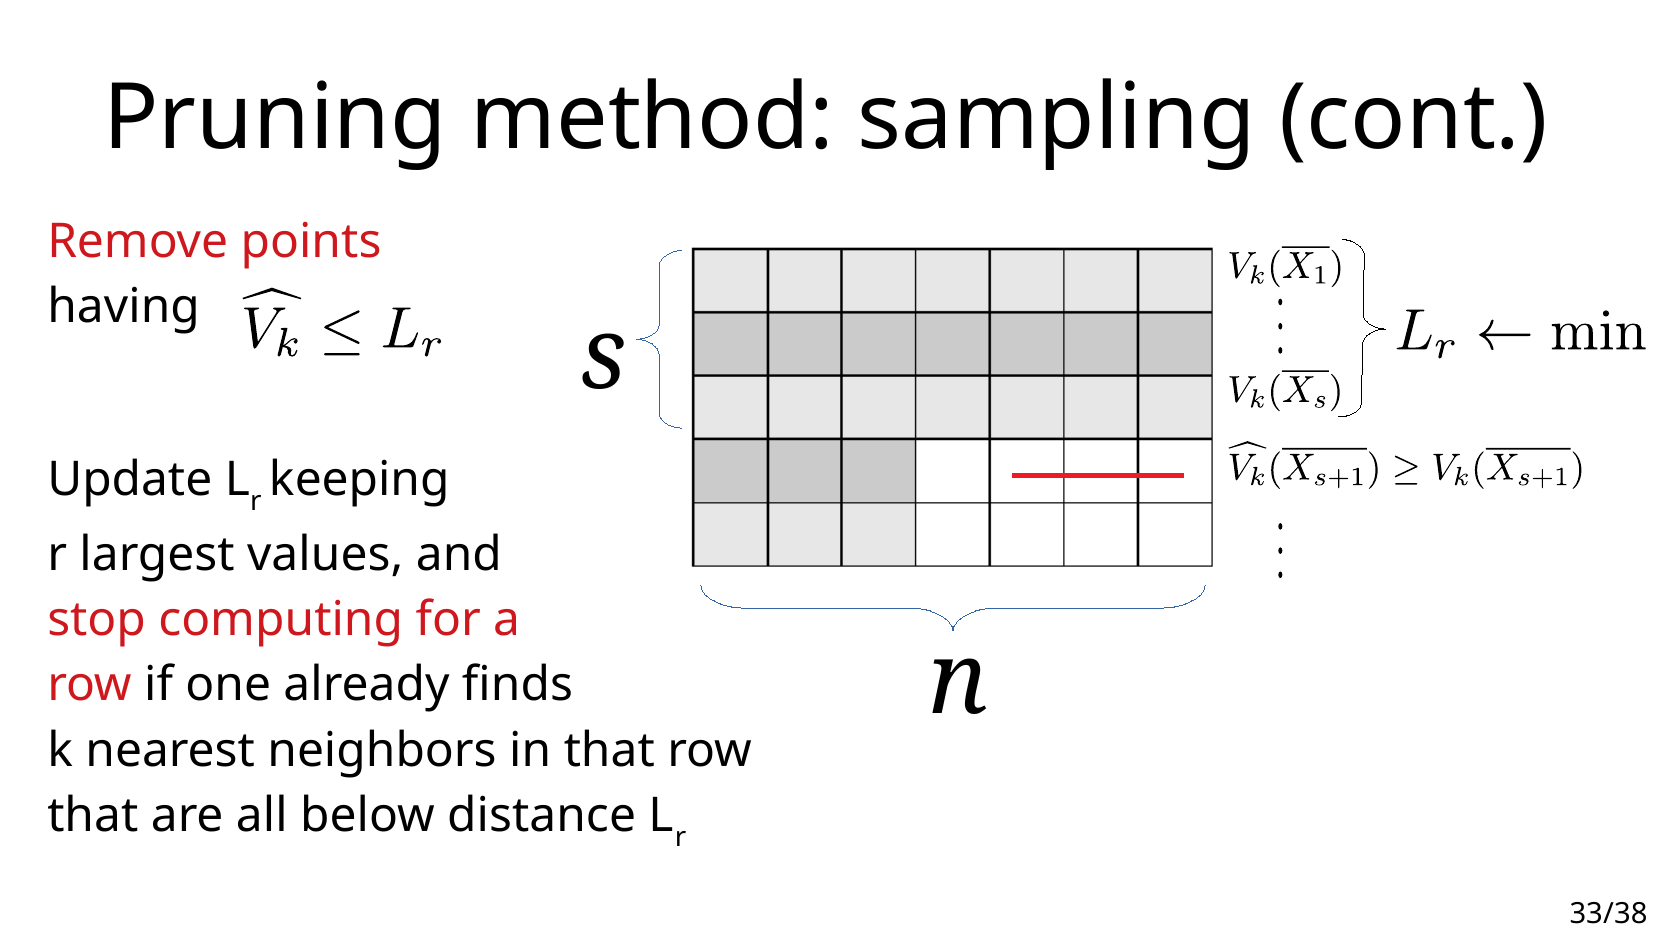

# Pruning method: sampling (cont.)
Remove points
having
Update Lr keeping
r largest values, and
stop computing for a
row if one already finds
k nearest neighbors in that row that are all below distance Lr
s
n
33